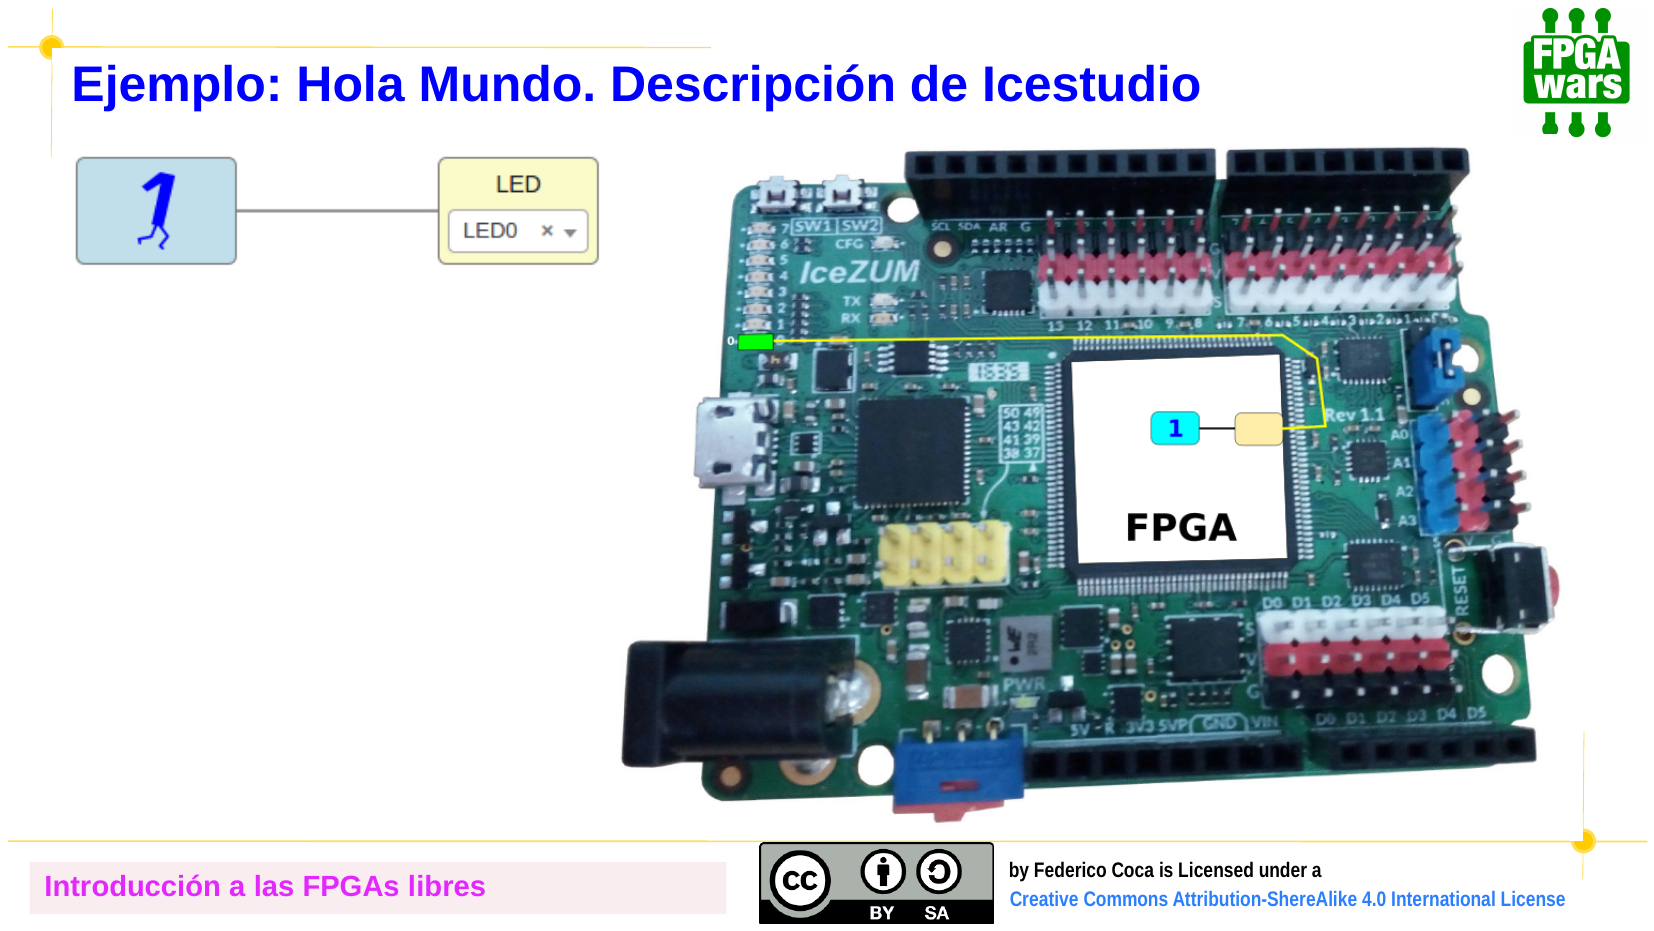

Ejemplo: Hola Mundo. Descripción de Icestudio
Introducción a las FPGAs libres